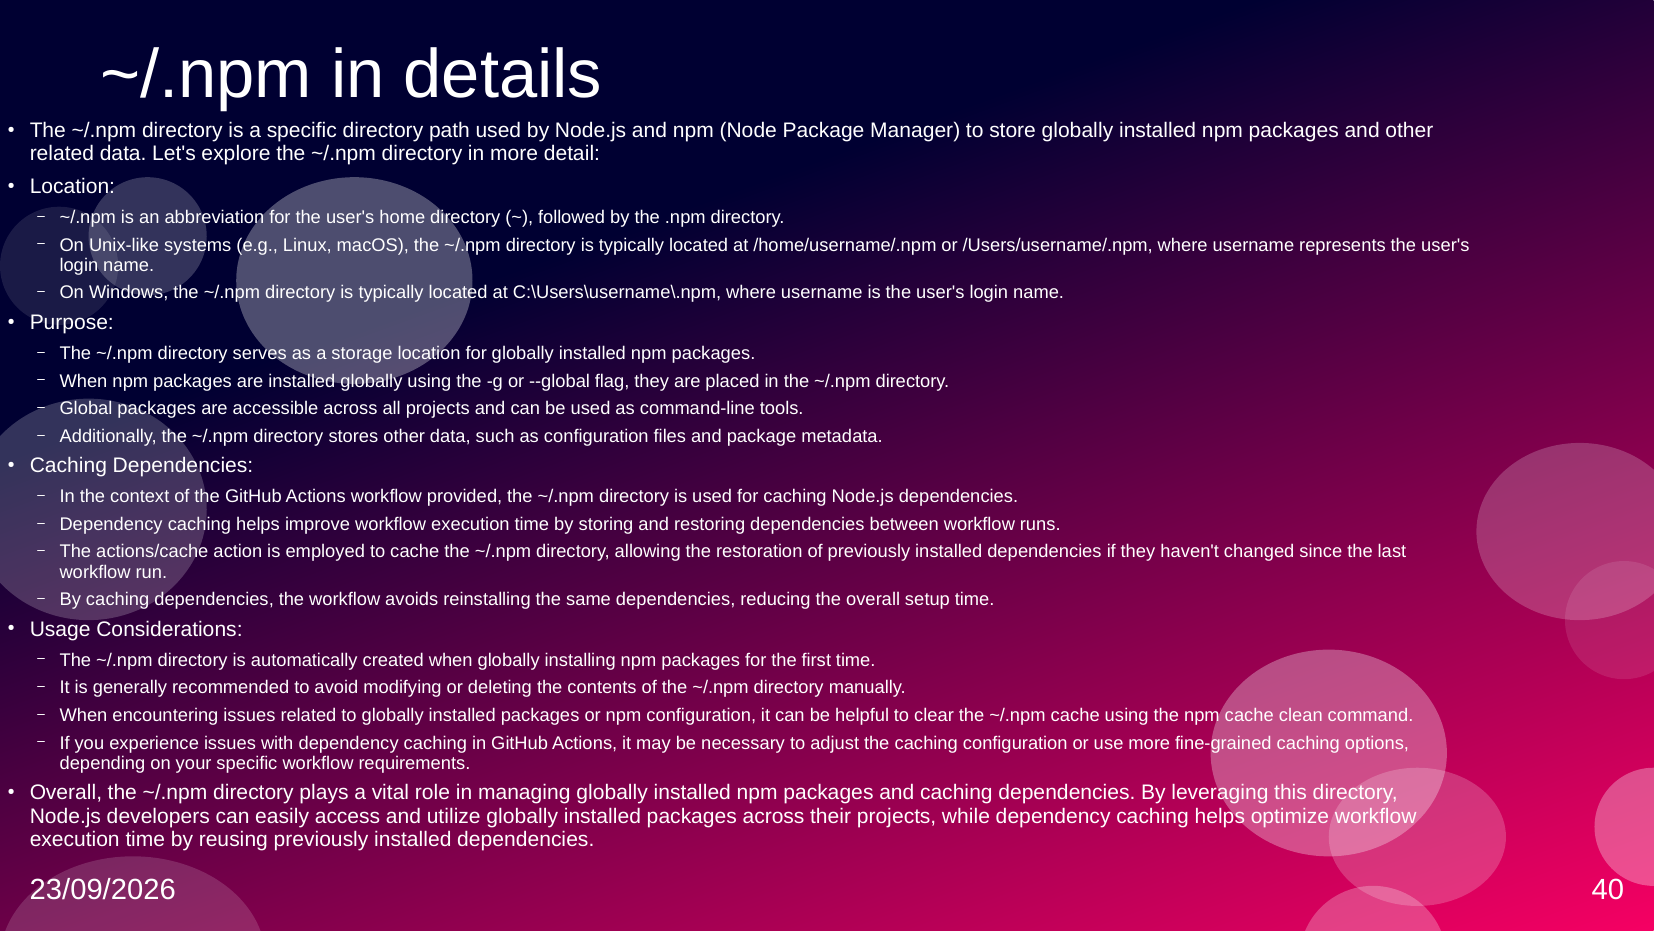

# ~/.npm in details
The ~/.npm directory is a specific directory path used by Node.js and npm (Node Package Manager) to store globally installed npm packages and other related data. Let's explore the ~/.npm directory in more detail:
Location:
~/.npm is an abbreviation for the user's home directory (~), followed by the .npm directory.
On Unix-like systems (e.g., Linux, macOS), the ~/.npm directory is typically located at /home/username/.npm or /Users/username/.npm, where username represents the user's login name.
On Windows, the ~/.npm directory is typically located at C:\Users\username\.npm, where username is the user's login name.
Purpose:
The ~/.npm directory serves as a storage location for globally installed npm packages.
When npm packages are installed globally using the -g or --global flag, they are placed in the ~/.npm directory.
Global packages are accessible across all projects and can be used as command-line tools.
Additionally, the ~/.npm directory stores other data, such as configuration files and package metadata.
Caching Dependencies:
In the context of the GitHub Actions workflow provided, the ~/.npm directory is used for caching Node.js dependencies.
Dependency caching helps improve workflow execution time by storing and restoring dependencies between workflow runs.
The actions/cache action is employed to cache the ~/.npm directory, allowing the restoration of previously installed dependencies if they haven't changed since the last workflow run.
By caching dependencies, the workflow avoids reinstalling the same dependencies, reducing the overall setup time.
Usage Considerations:
The ~/.npm directory is automatically created when globally installing npm packages for the first time.
It is generally recommended to avoid modifying or deleting the contents of the ~/.npm directory manually.
When encountering issues related to globally installed packages or npm configuration, it can be helpful to clear the ~/.npm cache using the npm cache clean command.
If you experience issues with dependency caching in GitHub Actions, it may be necessary to adjust the caching configuration or use more fine-grained caching options, depending on your specific workflow requirements.
Overall, the ~/.npm directory plays a vital role in managing globally installed npm packages and caching dependencies. By leveraging this directory, Node.js developers can easily access and utilize globally installed packages across their projects, while dependency caching helps optimize workflow execution time by reusing previously installed dependencies.
40